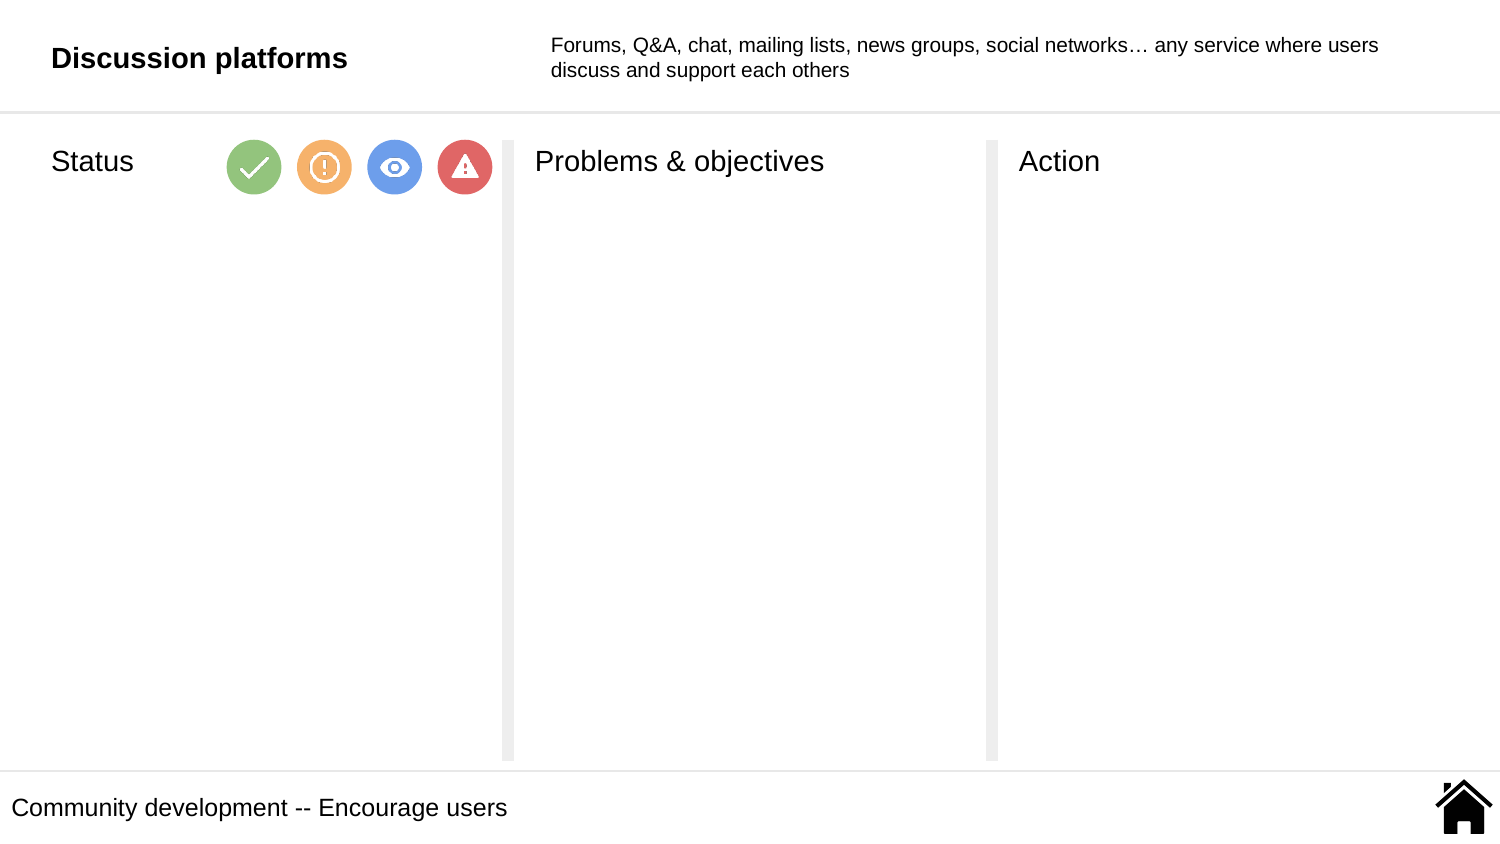

Discussion platforms
Forums, Q&A, chat, mailing lists, news groups, social networks… any service where users discuss and support each others
# Status
Problems & objectives
Action
Community development -- Encourage users